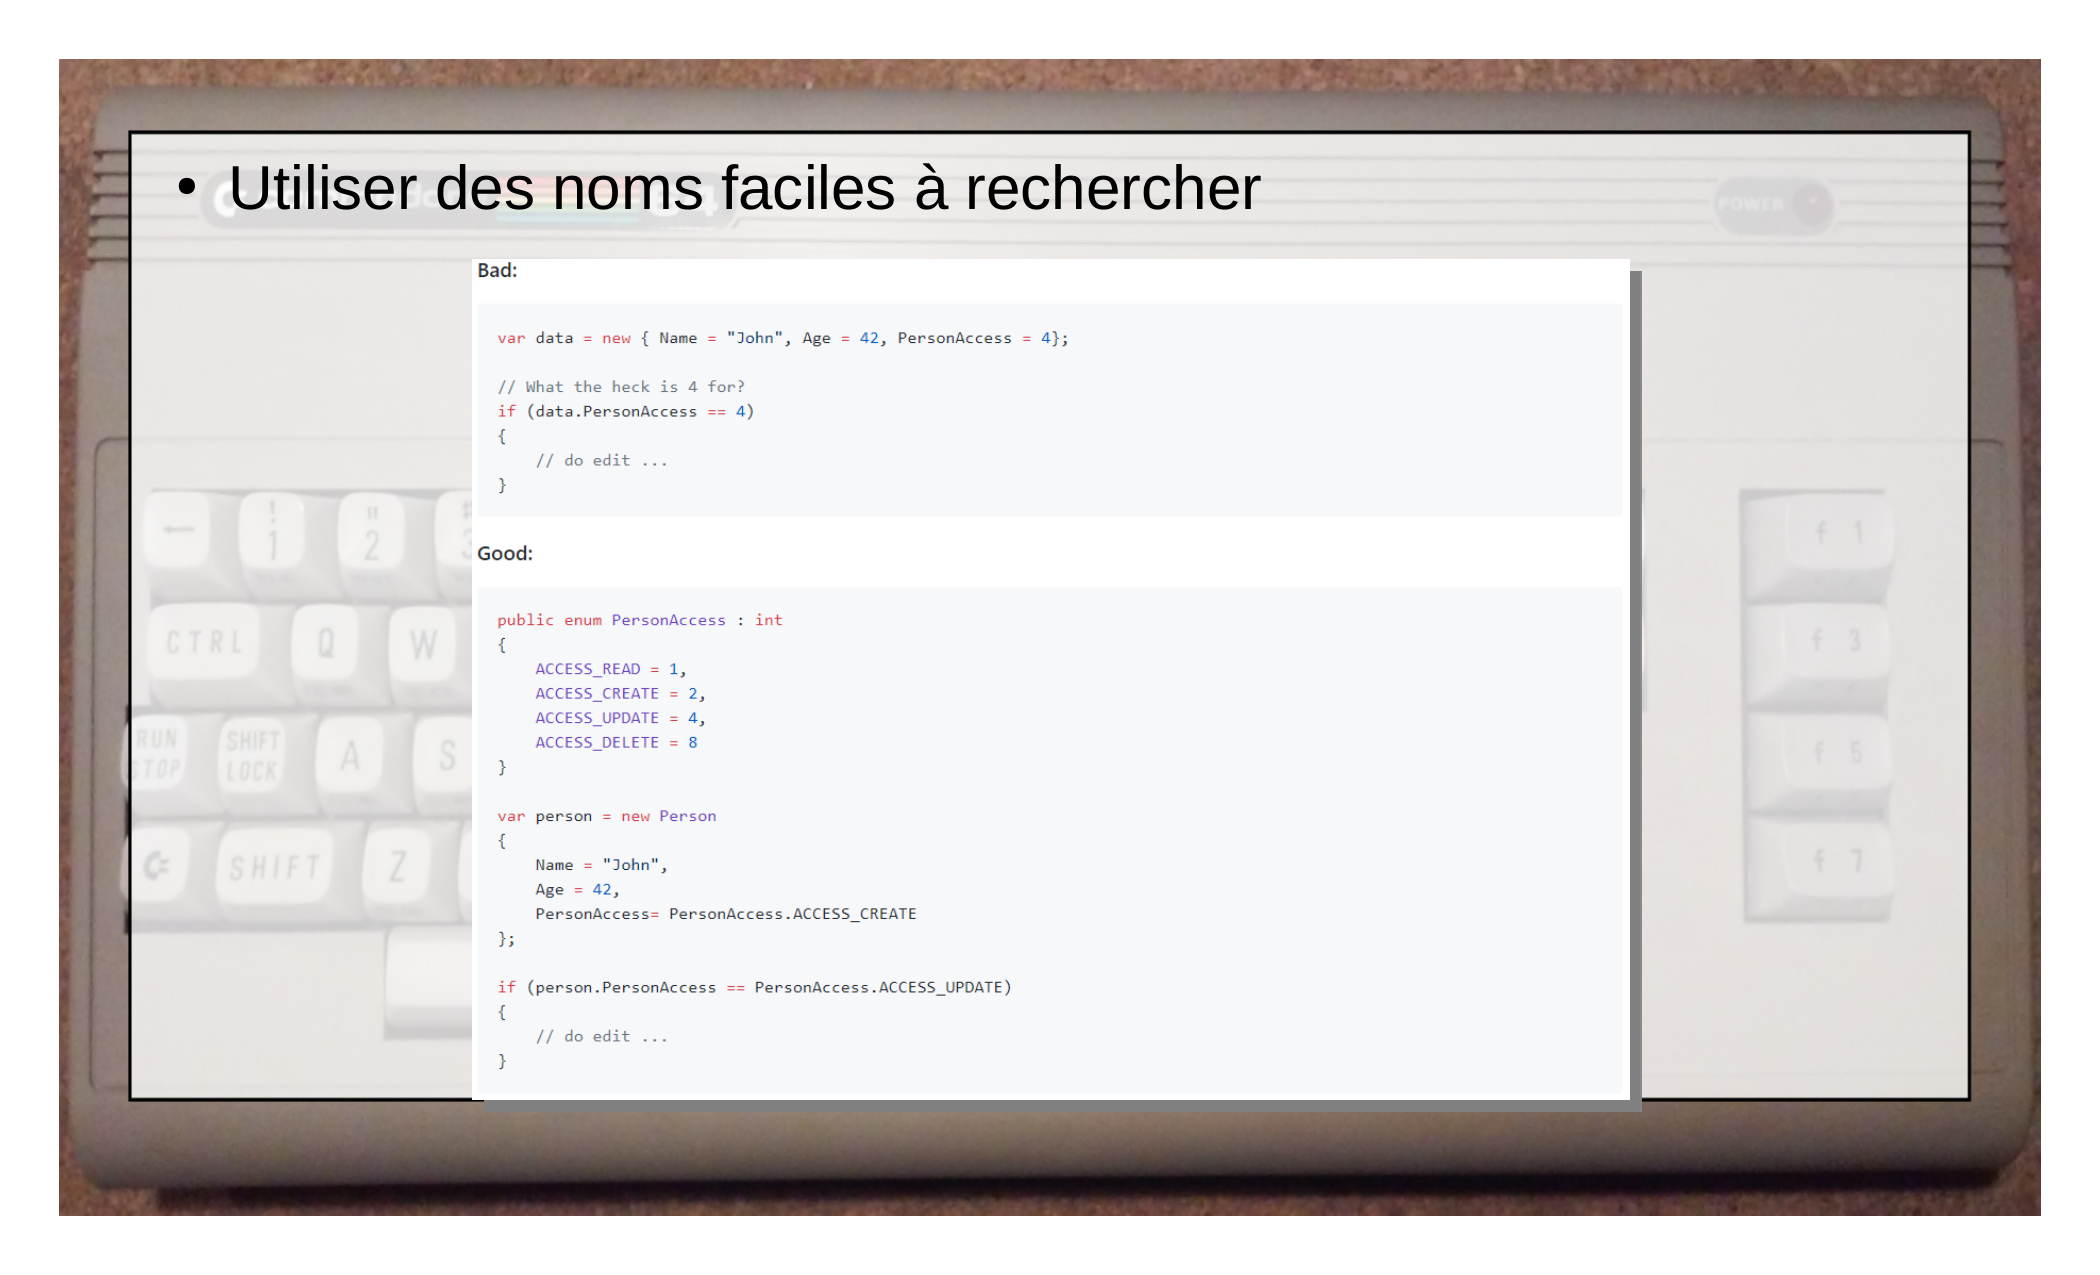

# Utiliser des noms faciles à rechercher